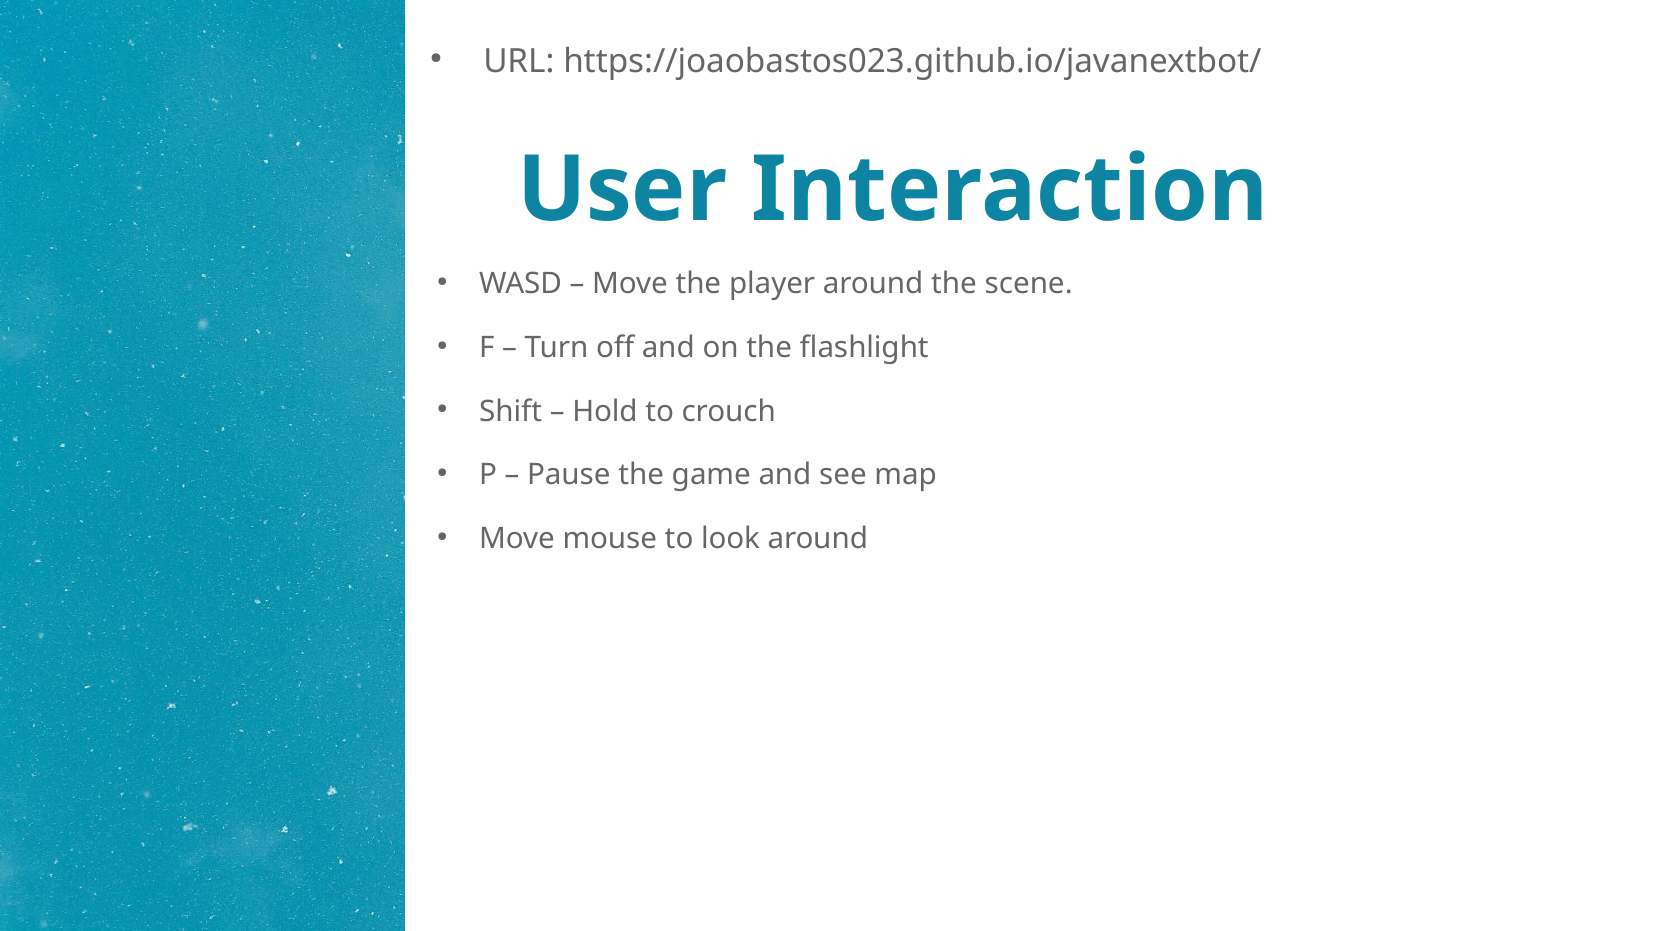

URL: https://joaobastos023.github.io/javanextbot/
# User Interaction
WASD – Move the player around the scene.
F – Turn off and on the flashlight
Shift – Hold to crouch
P – Pause the game and see map
Move mouse to look around